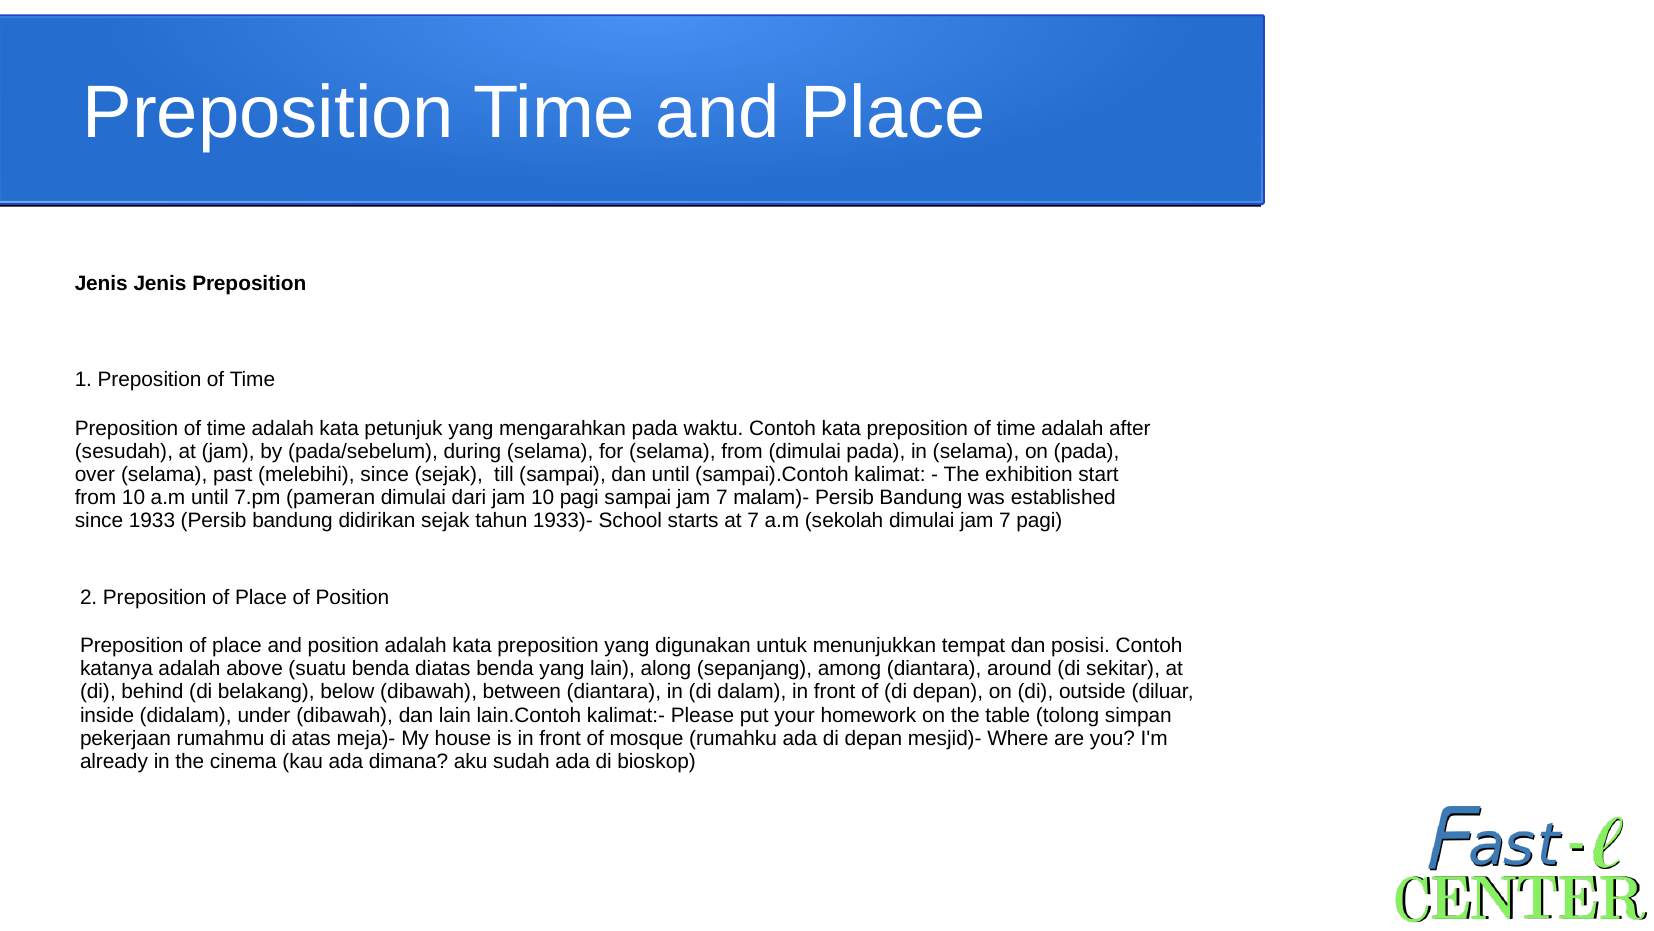

# Preposition Time and Place
Jenis Jenis Preposition
1. Preposition of Time
Preposition of time adalah kata petunjuk yang mengarahkan pada waktu. Contoh kata preposition of time adalah after (sesudah), at (jam), by (pada/sebelum), during (selama), for (selama), from (dimulai pada), in (selama), on (pada), over (selama), past (melebihi), since (sejak),  till (sampai), dan until (sampai).Contoh kalimat: - The exhibition start from 10 a.m until 7.pm (pameran dimulai dari jam 10 pagi sampai jam 7 malam)- Persib Bandung was established since 1933 (Persib bandung didirikan sejak tahun 1933)- School starts at 7 a.m (sekolah dimulai jam 7 pagi)
2. Preposition of Place of Position
Preposition of place and position adalah kata preposition yang digunakan untuk menunjukkan tempat dan posisi. Contoh katanya adalah above (suatu benda diatas benda yang lain), along (sepanjang), among (diantara), around (di sekitar), at (di), behind (di belakang), below (dibawah), between (diantara), in (di dalam), in front of (di depan), on (di), outside (diluar, inside (didalam), under (dibawah), dan lain lain.Contoh kalimat:- Please put your homework on the table (tolong simpan pekerjaan rumahmu di atas meja)- My house is in front of mosque (rumahku ada di depan mesjid)- Where are you? I'm already in the cinema (kau ada dimana? aku sudah ada di bioskop)